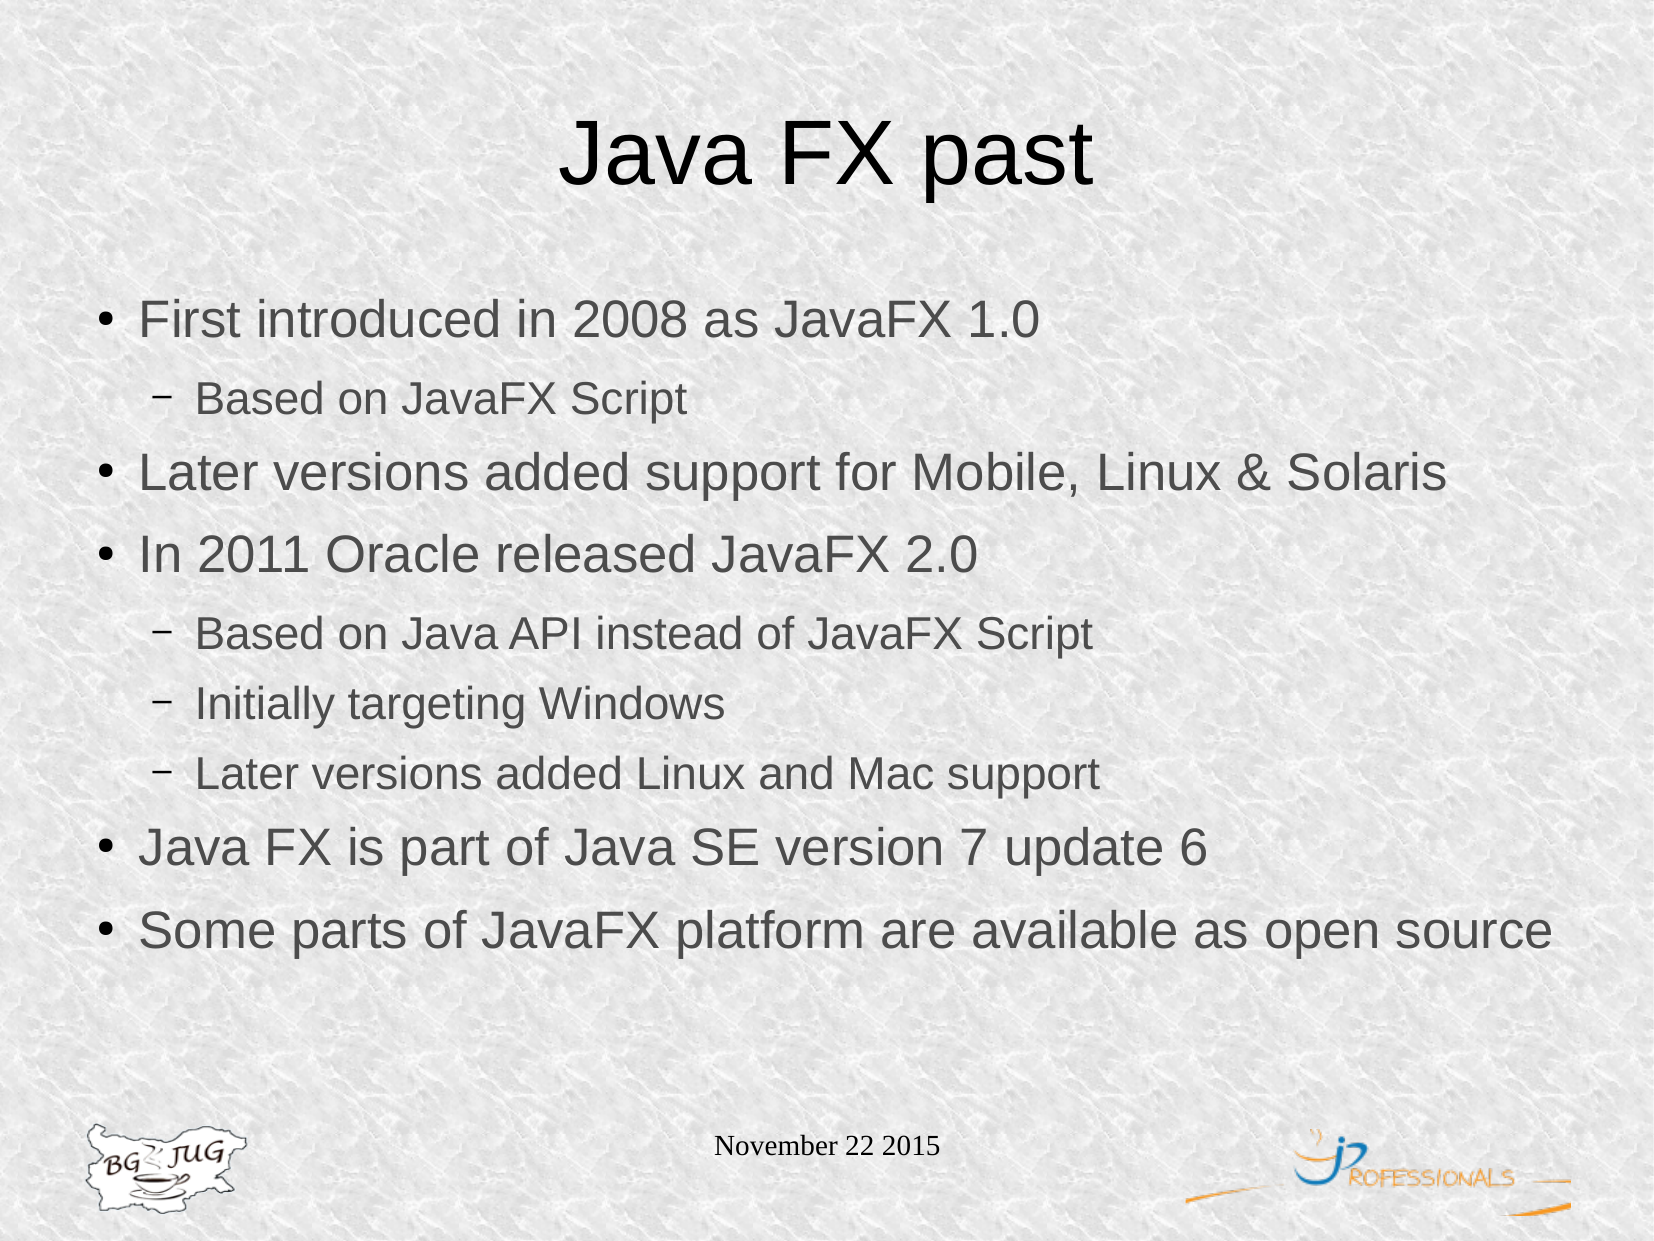

# Java FX past
First introduced in 2008 as JavaFX 1.0
Based on JavaFX Script
Later versions added support for Mobile, Linux & Solaris
In 2011 Oracle released JavaFX 2.0
Based on Java API instead of JavaFX Script
Initially targeting Windows
Later versions added Linux and Mac support
Java FX is part of Java SE version 7 update 6
Some parts of JavaFX platform are available as open source